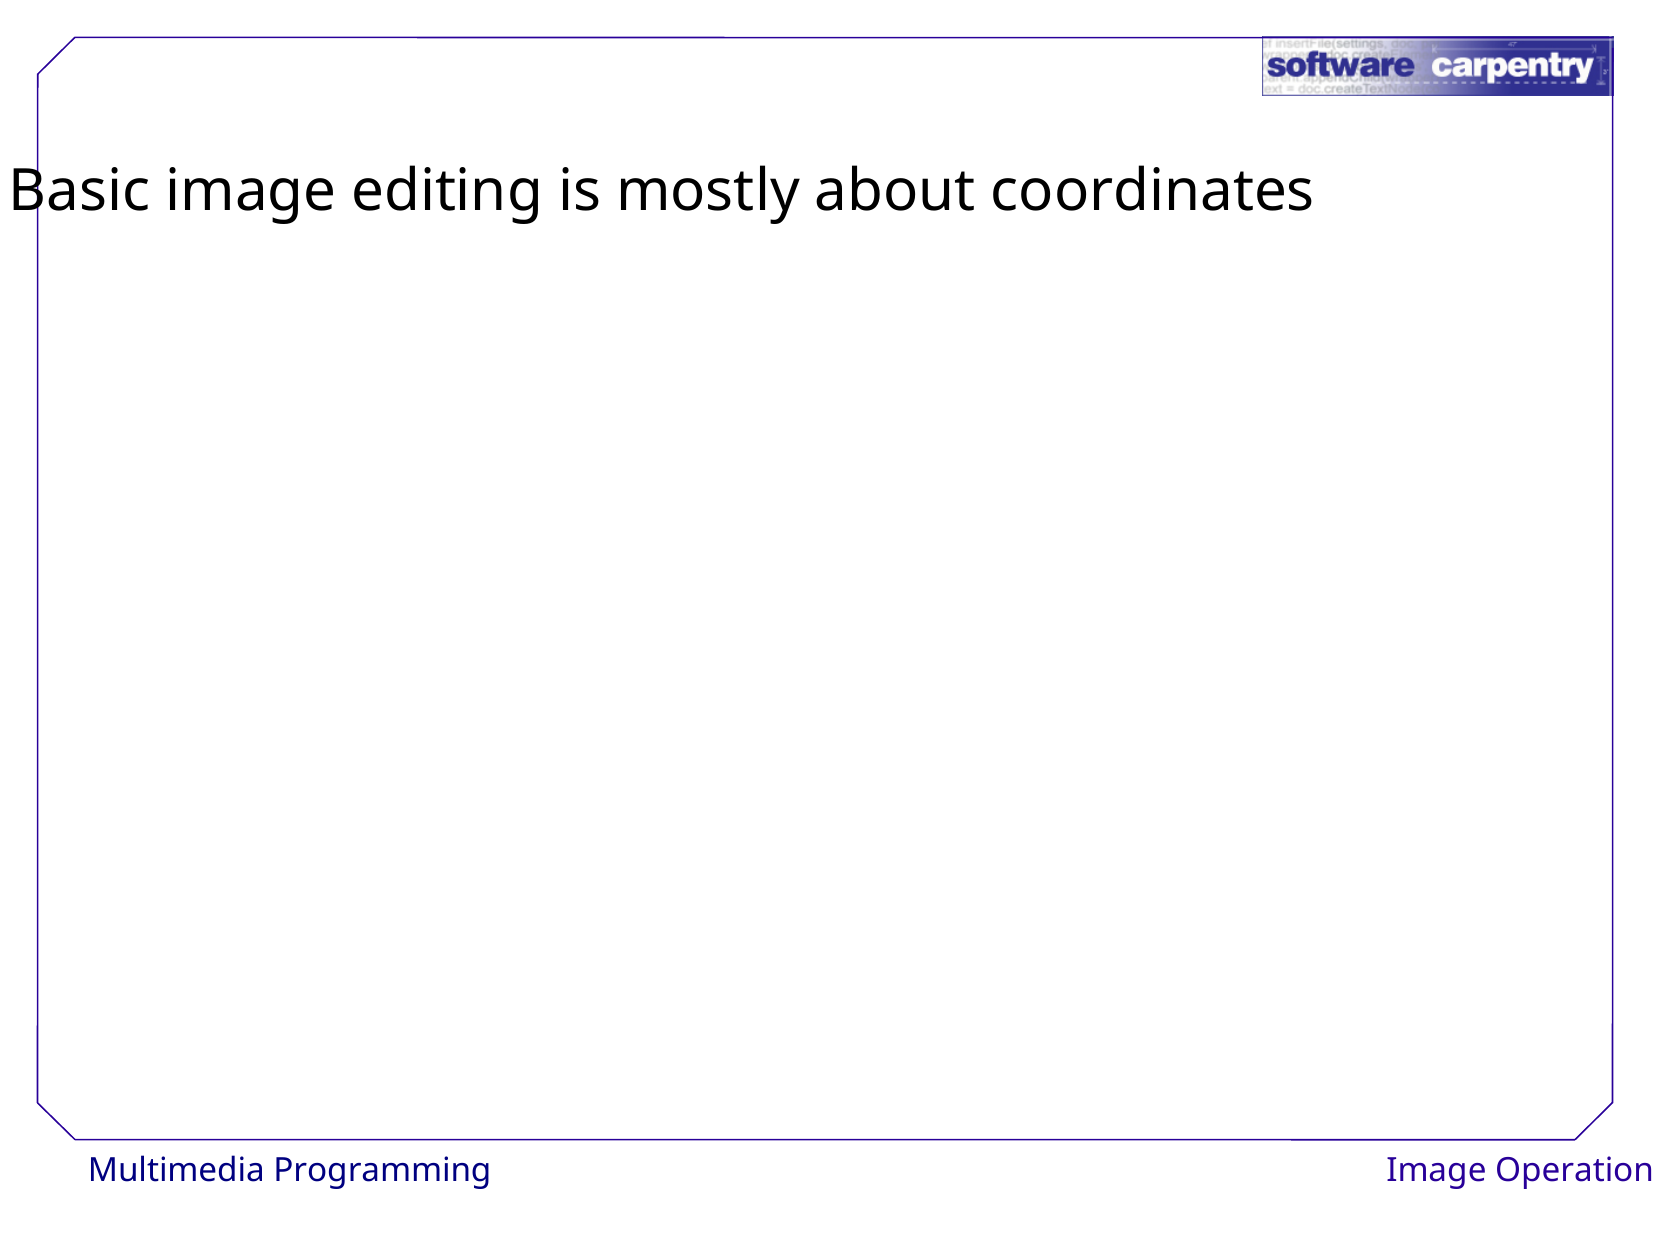

Basic image editing is mostly about coordinates